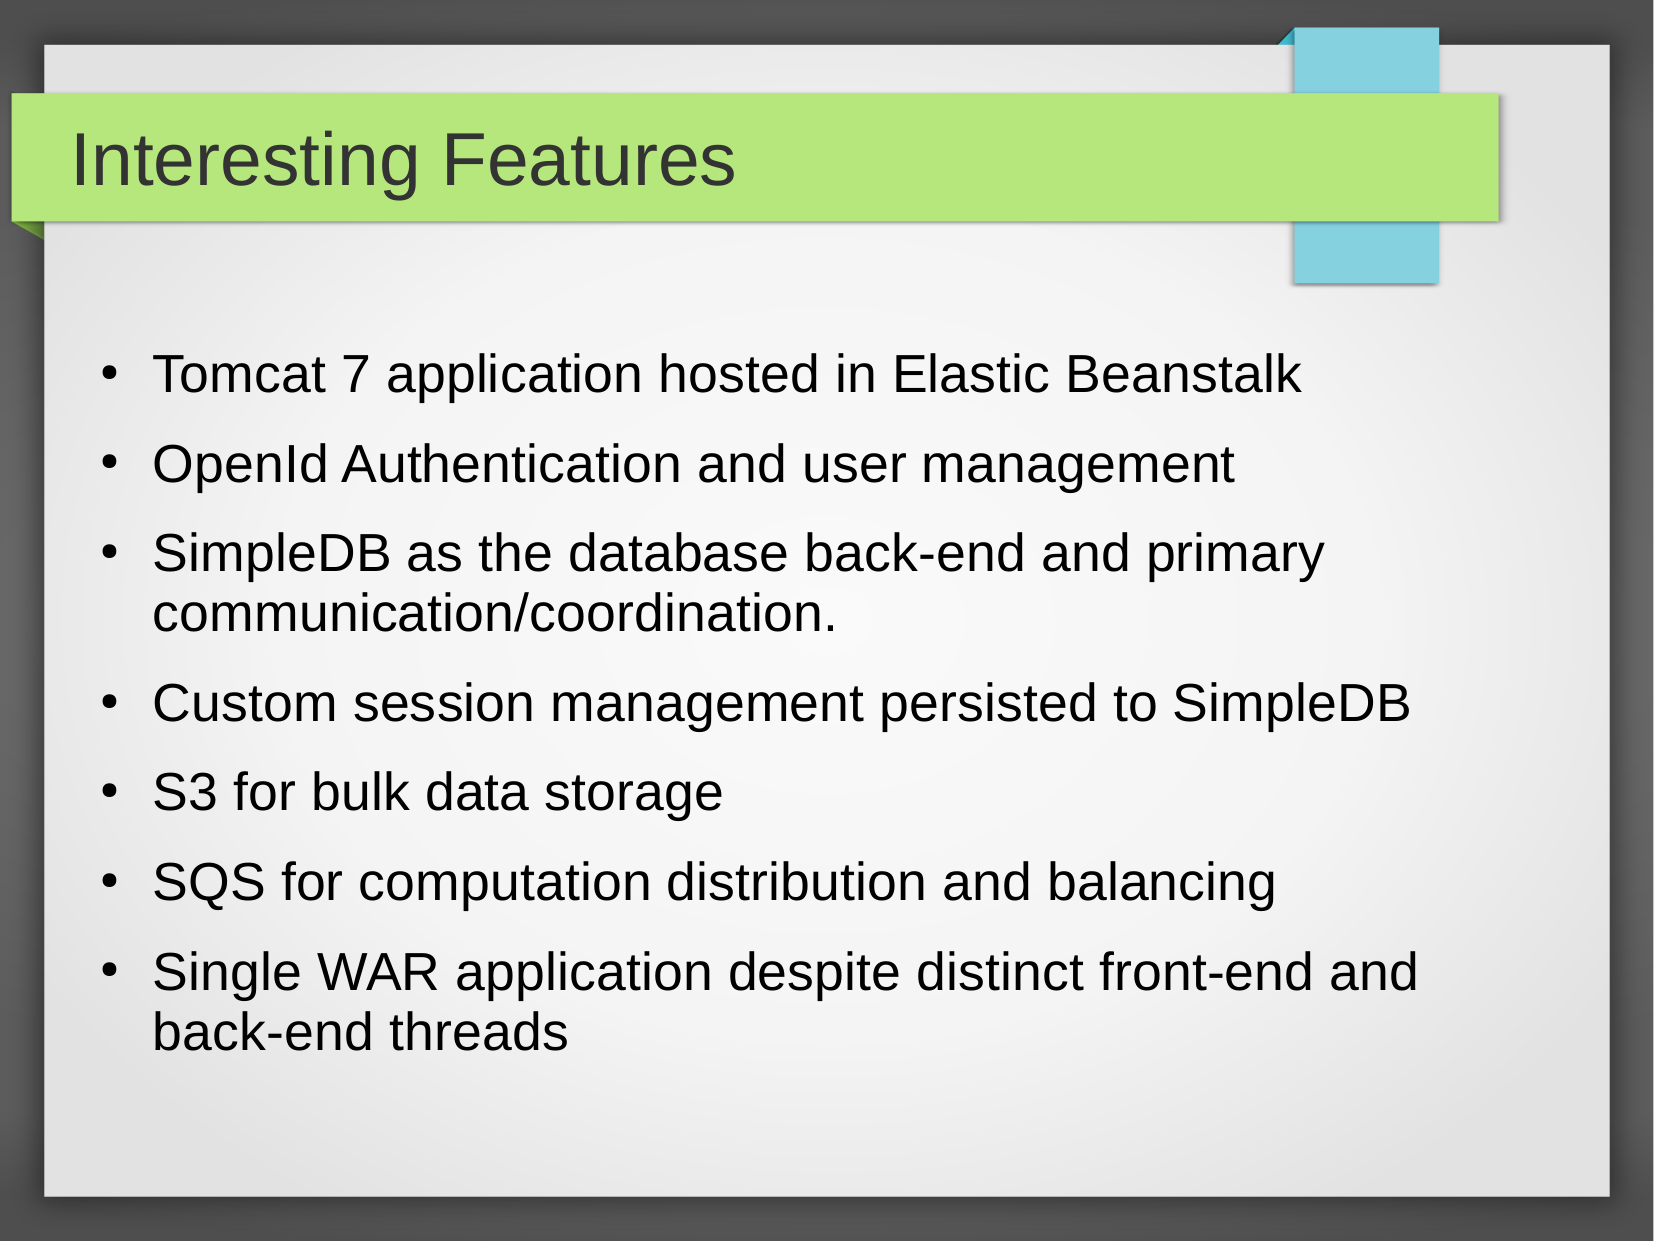

# Interesting Features
Tomcat 7 application hosted in Elastic Beanstalk
OpenId Authentication and user management
SimpleDB as the database back-end and primary communication/coordination.
Custom session management persisted to SimpleDB
S3 for bulk data storage
SQS for computation distribution and balancing
Single WAR application despite distinct front-end and back-end threads